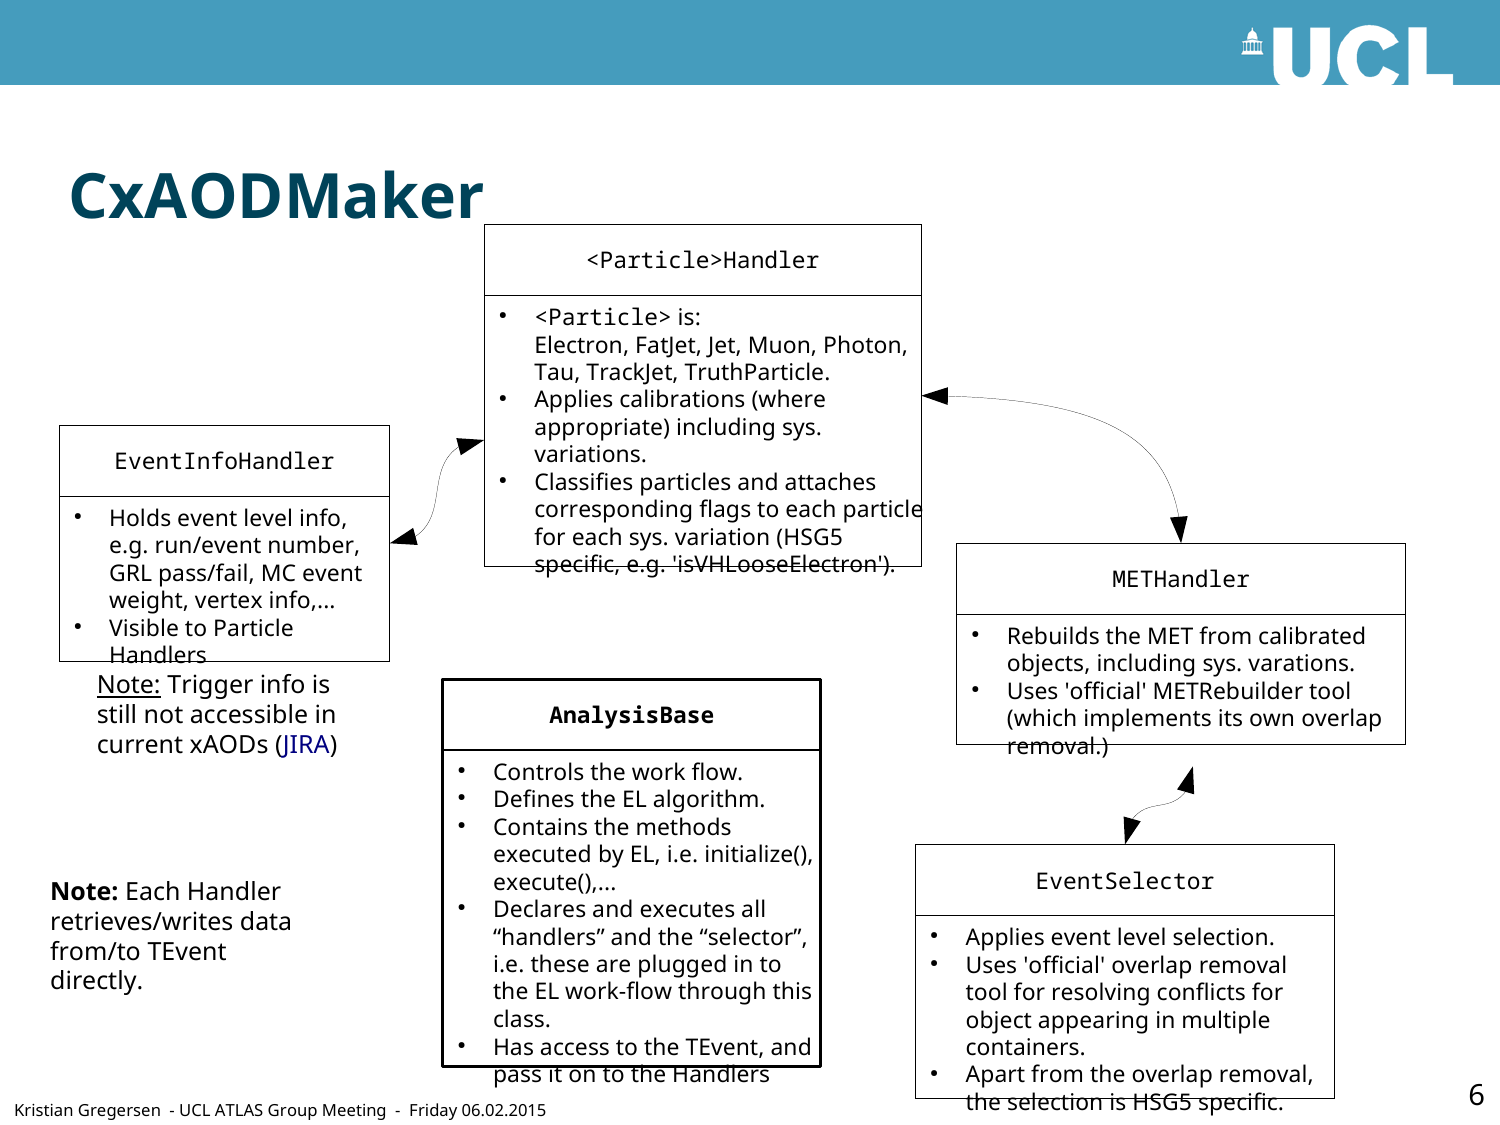

# CxAODMaker
<Particle>Handler
<Particle> is:
Electron, FatJet, Jet, Muon, Photon, Tau, TrackJet, TruthParticle.
Applies calibrations (where appropriate) including sys. variations.
Classifies particles and attaches corresponding flags to each particle for each sys. variation (HSG5 specific, e.g. 'isVHLooseElectron').
EventInfoHandler
Holds event level info, e.g. run/event number, GRL pass/fail, MC event weight, vertex info,...
Visible to Particle Handlers
METHandler
Rebuilds the MET from calibrated objects, including sys. varations.
Uses 'official' METRebuilder tool (which implements its own overlap removal.)
Note: Trigger info is still not accessible in current xAODs (JIRA)
AnalysisBase
Controls the work flow.
Defines the EL algorithm.
Contains the methods executed by EL, i.e. initialize(), execute(),...
Declares and executes all “handlers” and the “selector”, i.e. these are plugged in to the EL work-flow through this class.
Has access to the TEvent, and pass it on to the Handlers
EventSelector
Note: Each Handler retrieves/writes data from/to TEvent directly.
Applies event level selection.
Uses 'official' overlap removal tool for resolving conflicts for object appearing in multiple containers.
Apart from the overlap removal, the selection is HSG5 specific.
6